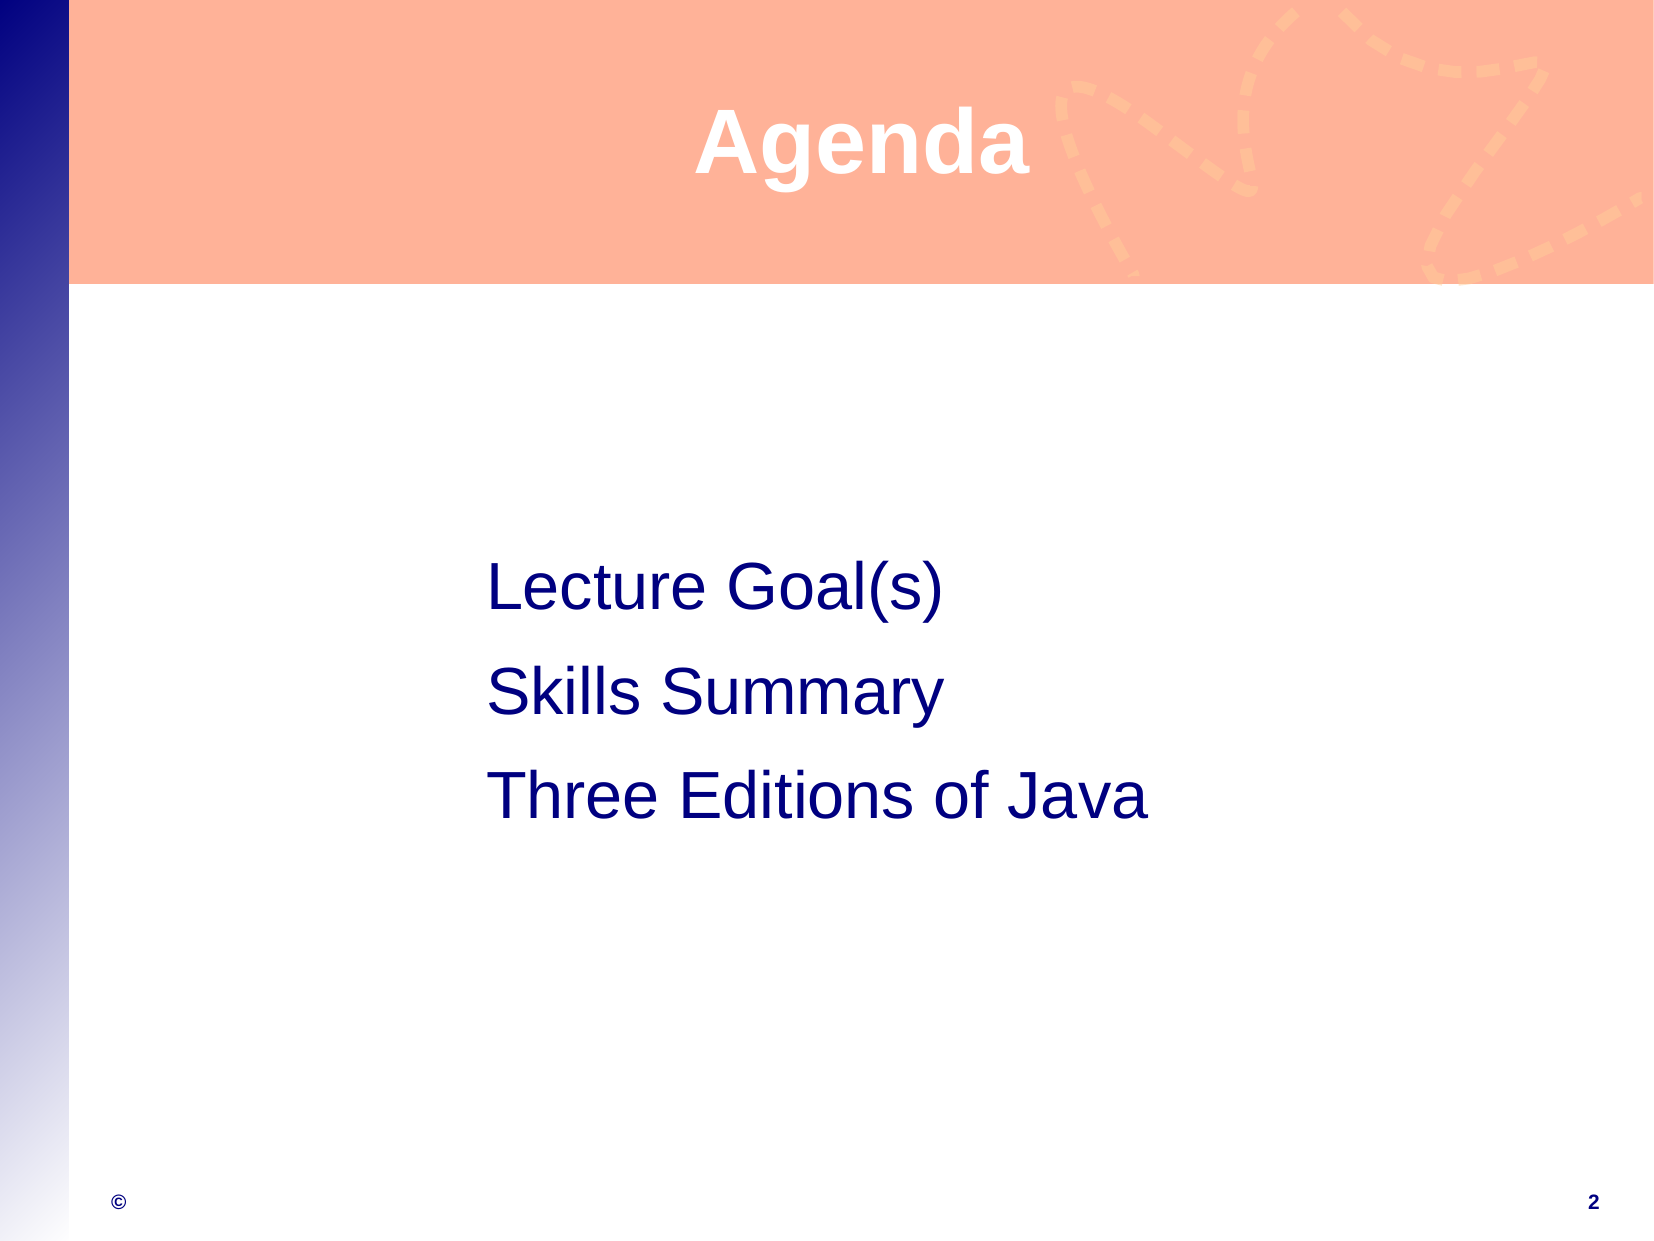

# Agenda
Lecture Goal(s)
Skills Summary
Three Editions of Java